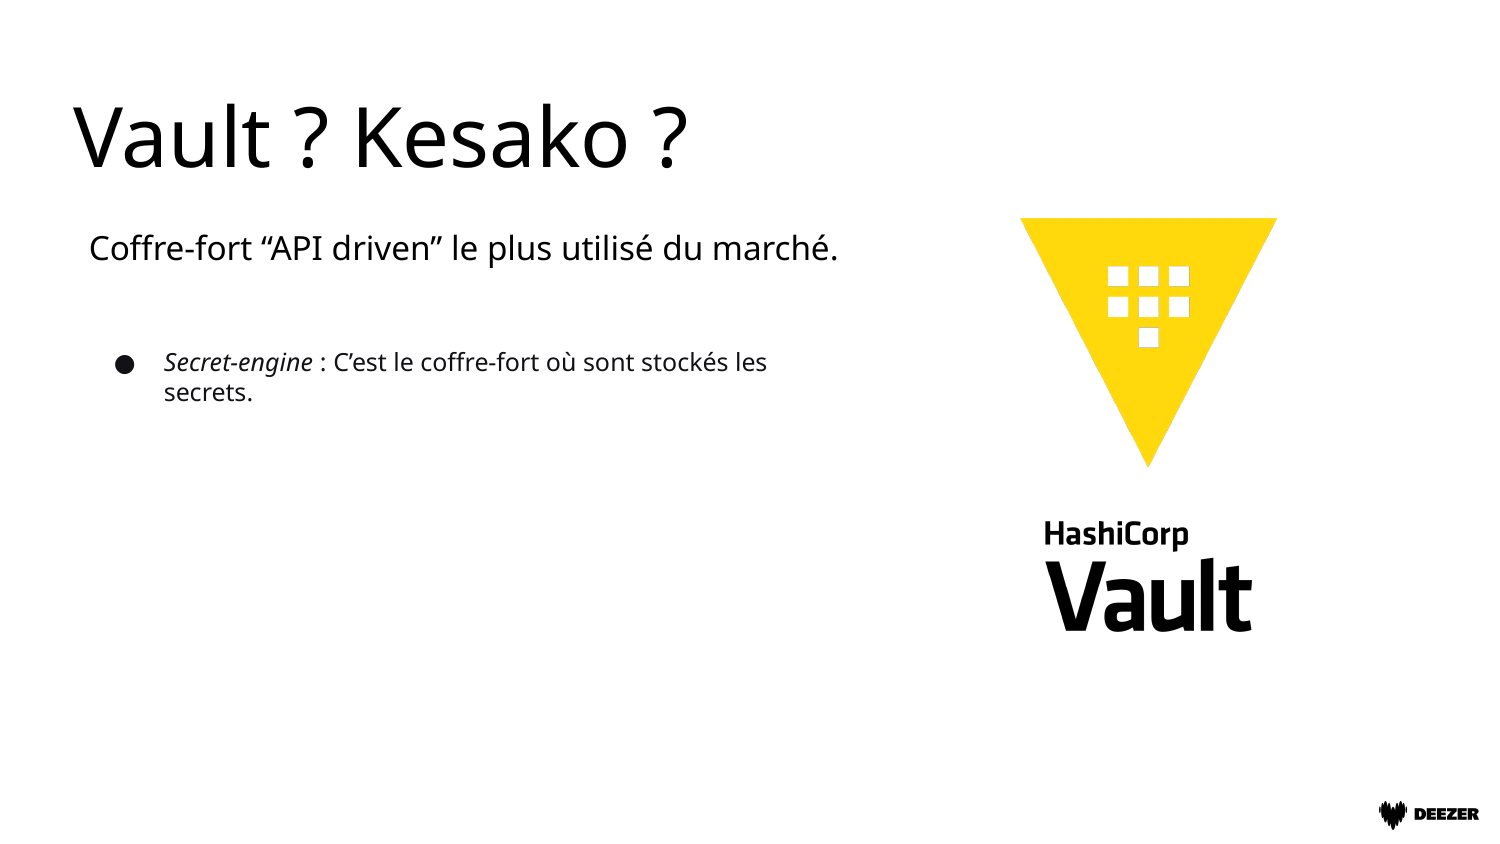

# Vault ? Kesako ?
Coffre-fort “API driven” le plus utilisé du marché.
Secret-engine : C’est le coffre-fort où sont stockés les secrets.